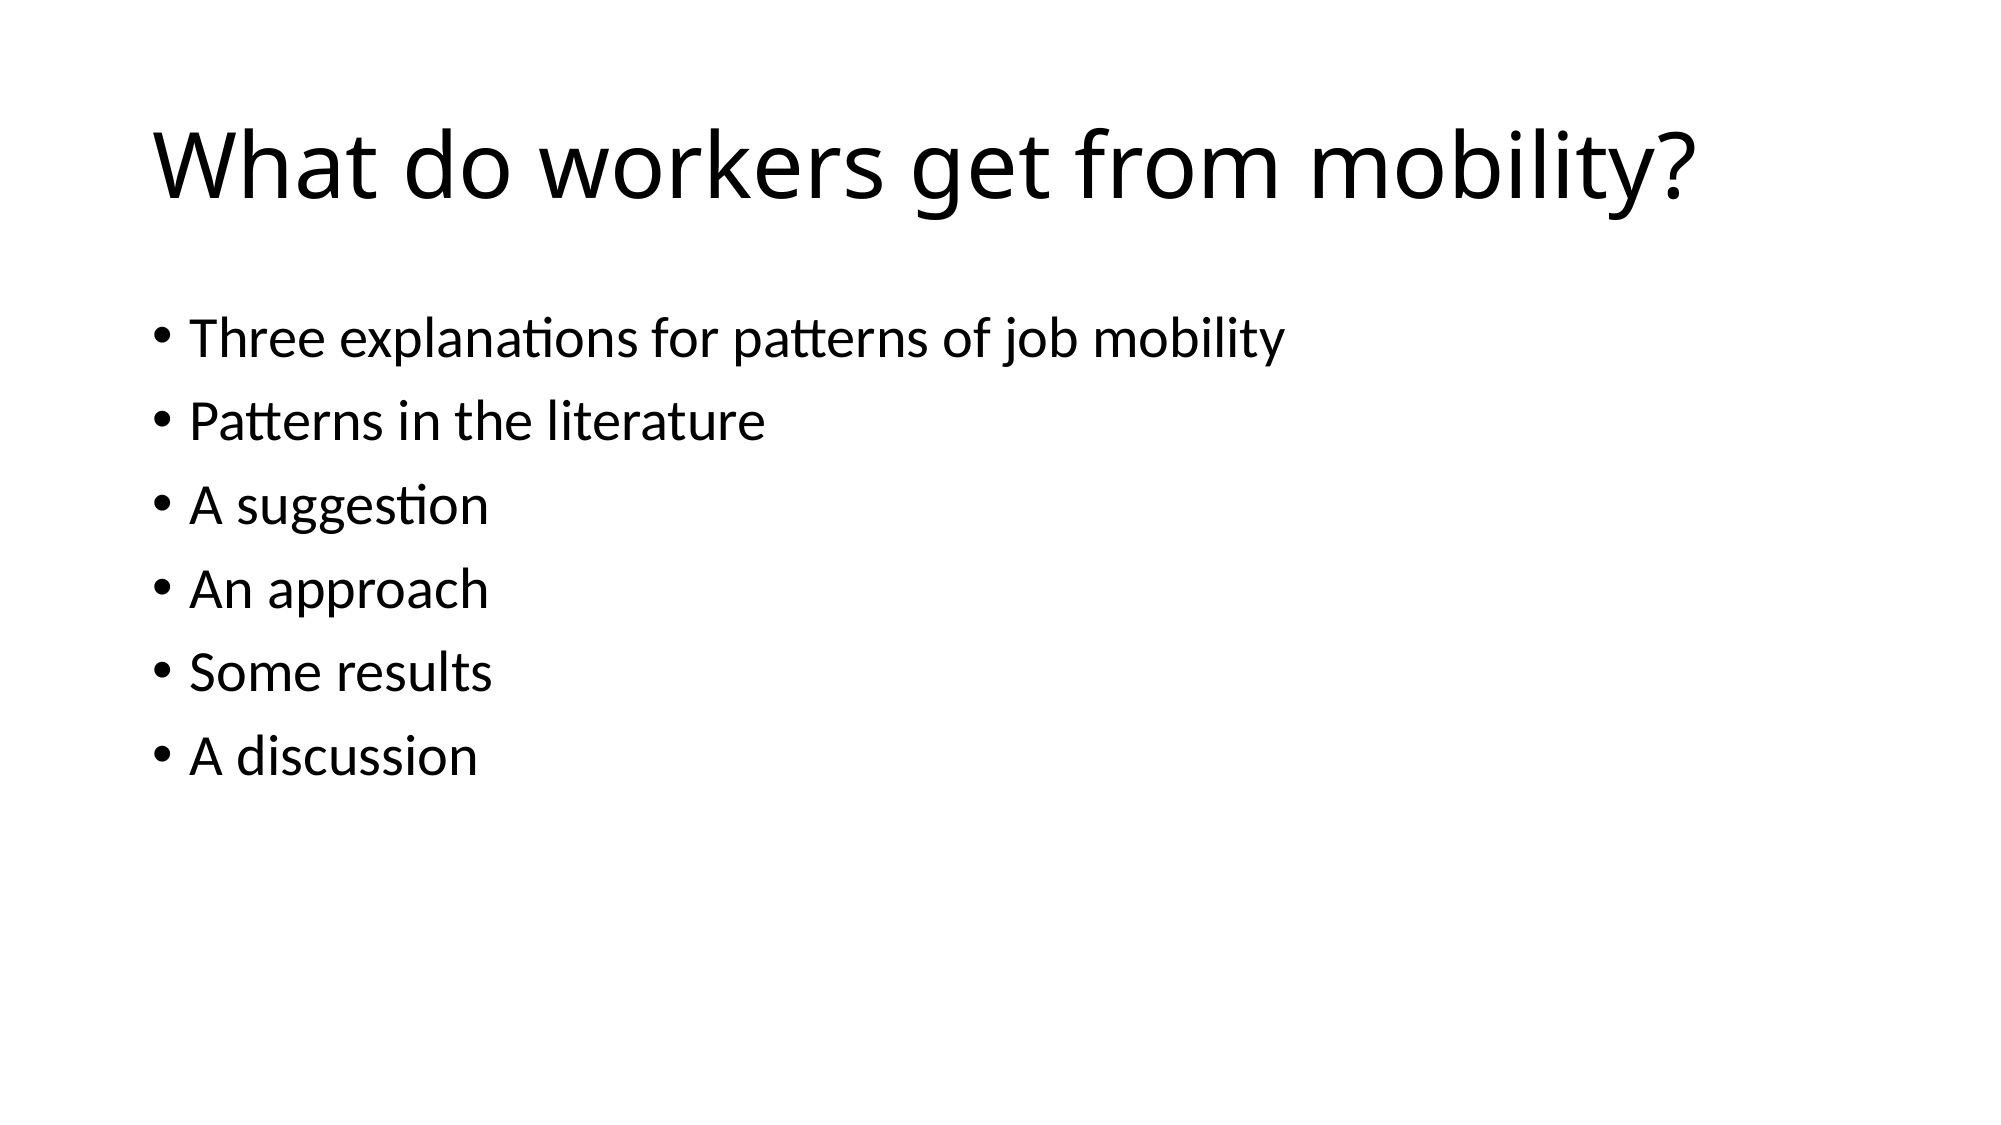

# What do workers get from mobility?
Three explanations for patterns of job mobility
Patterns in the literature
A suggestion
An approach
Some results
A discussion